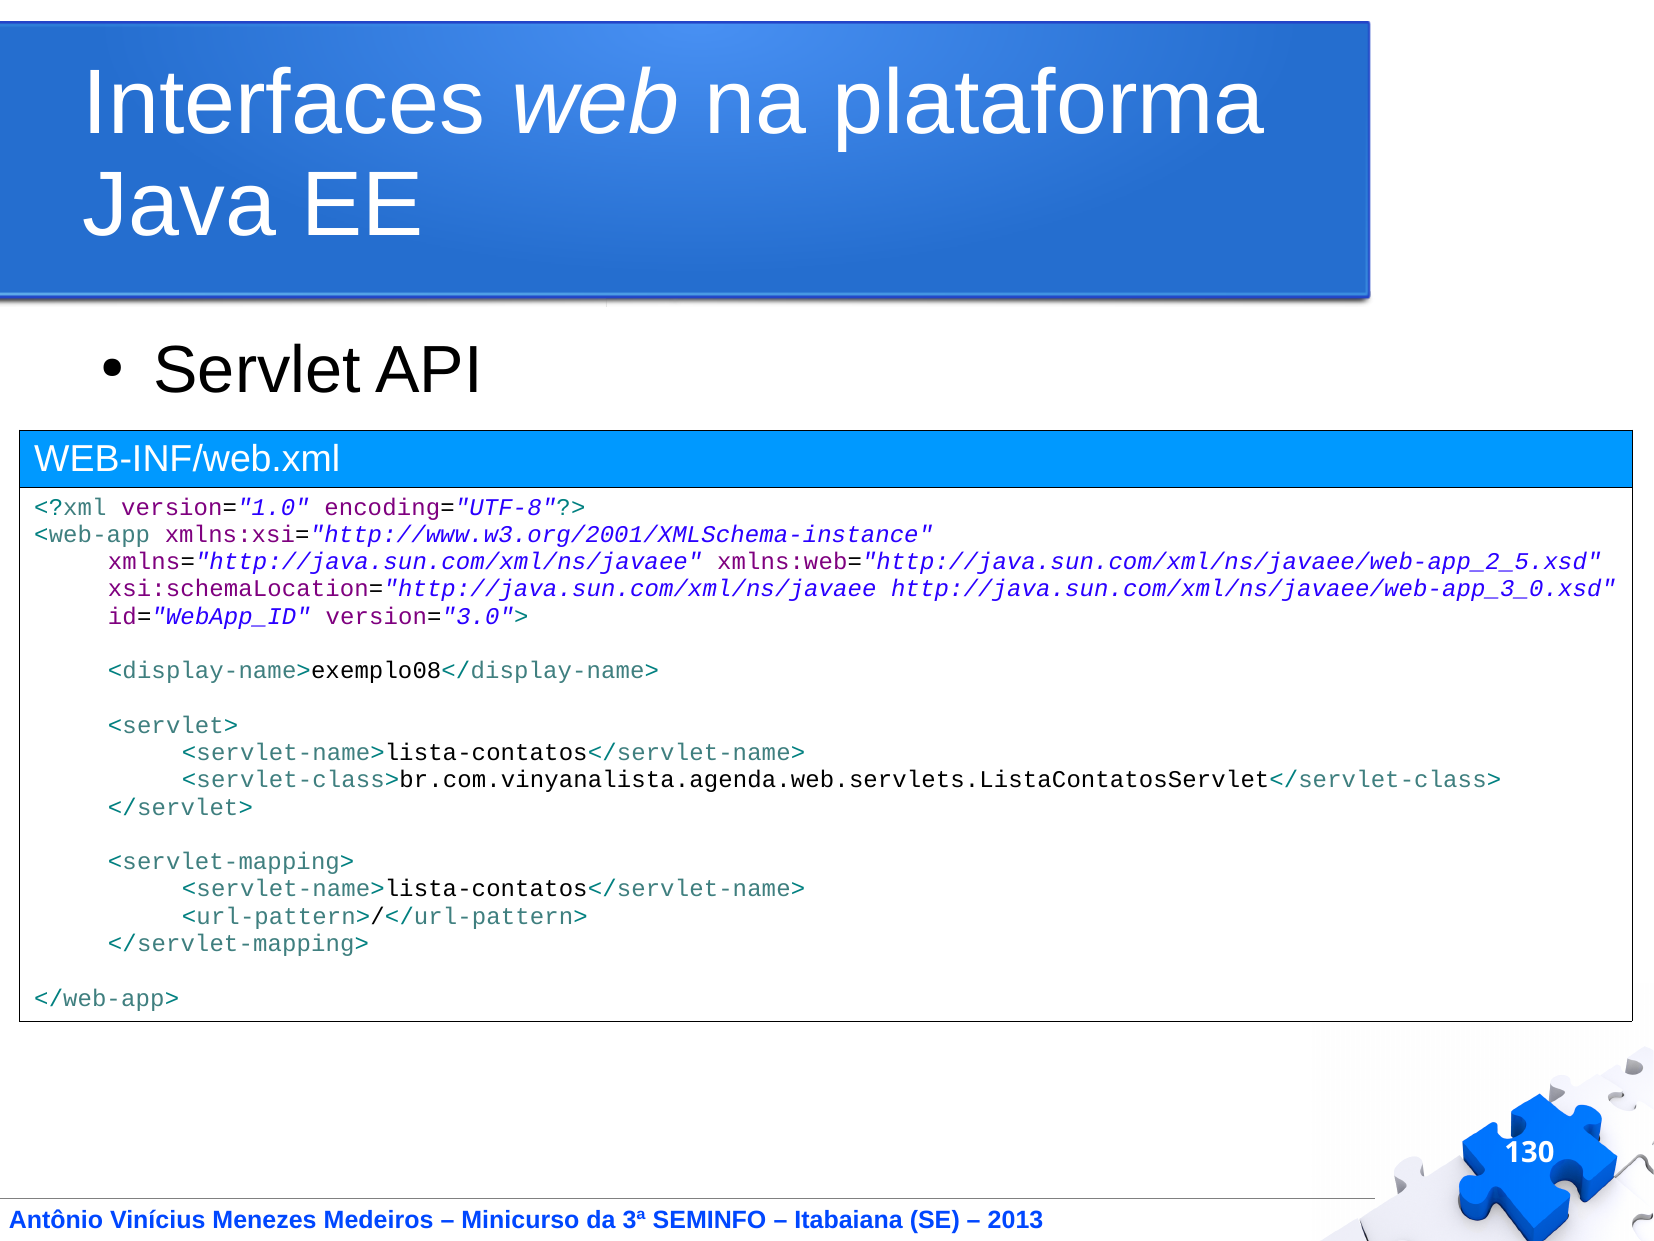

# Interfaces web na plataforma Java EE
Servlet API
| WEB-INF/web.xml |
| --- |
| <?xml version="1.0" encoding="UTF-8"?> <web-app xmlns:xsi="http://www.w3.org/2001/XMLSchema-instance" xmlns="http://java.sun.com/xml/ns/javaee" xmlns:web="http://java.sun.com/xml/ns/javaee/web-app\_2\_5.xsd" xsi:schemaLocation="http://java.sun.com/xml/ns/javaee http://java.sun.com/xml/ns/javaee/web-app\_3\_0.xsd" id="WebApp\_ID" version="3.0"> <display-name>exemplo08</display-name> <servlet> <servlet-name>lista-contatos</servlet-name> <servlet-class>br.com.vinyanalista.agenda.web.servlets.ListaContatosServlet</servlet-class> </servlet> <servlet-mapping> <servlet-name>lista-contatos</servlet-name> <url-pattern>/</url-pattern> </servlet-mapping> </web-app> |
130